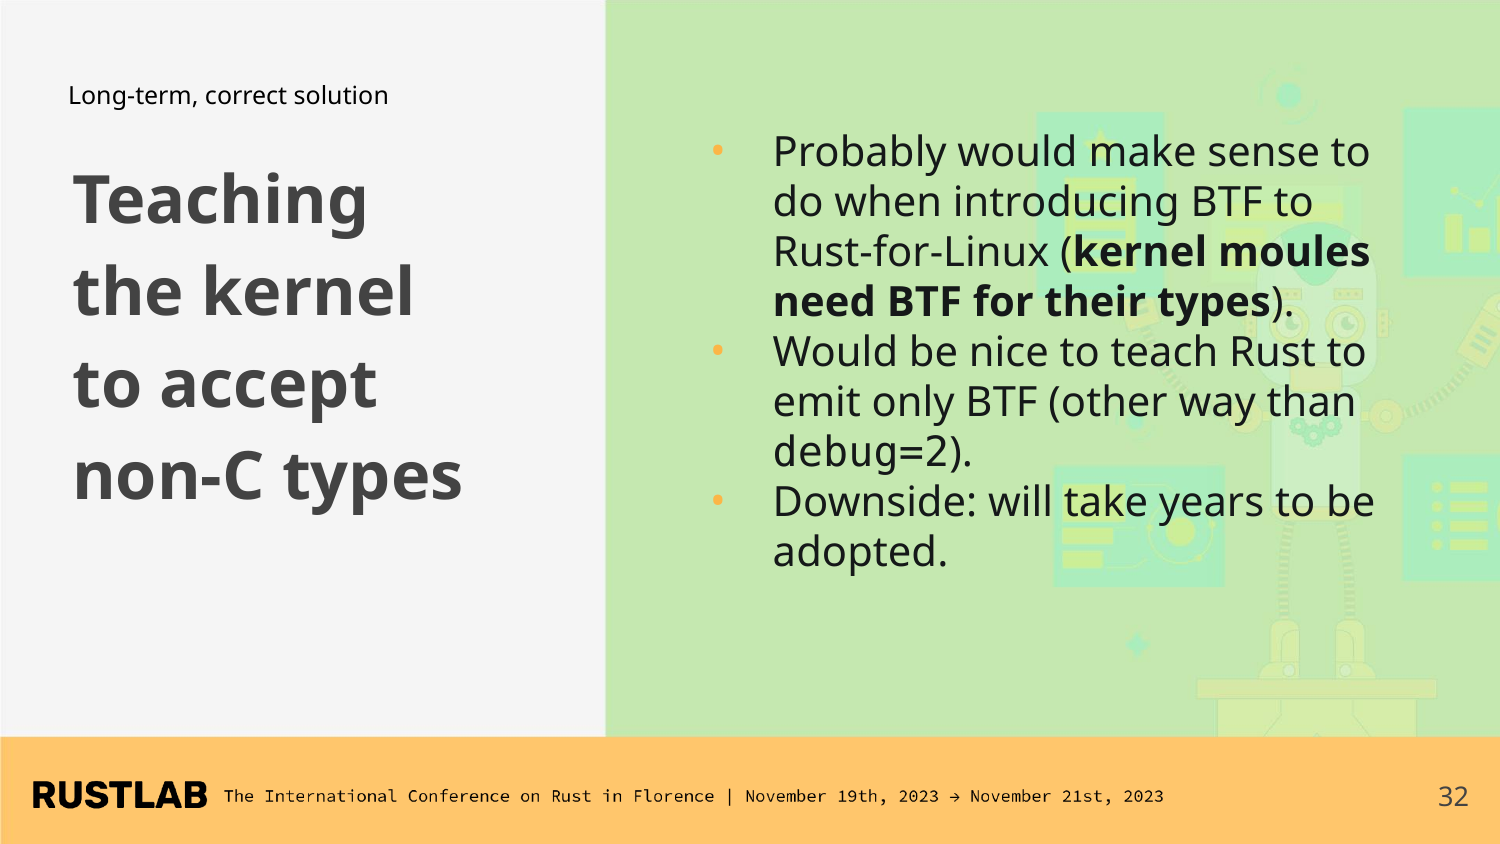

Long-term, correct solution
# Probably would make sense to do when introducing BTF to Rust-for-Linux (kernel moules need BTF for their types).
Would be nice to teach Rust to emit only BTF (other way than debug=2).
Downside: will take years to be adopted.
Teaching the kernel to accept non-C types